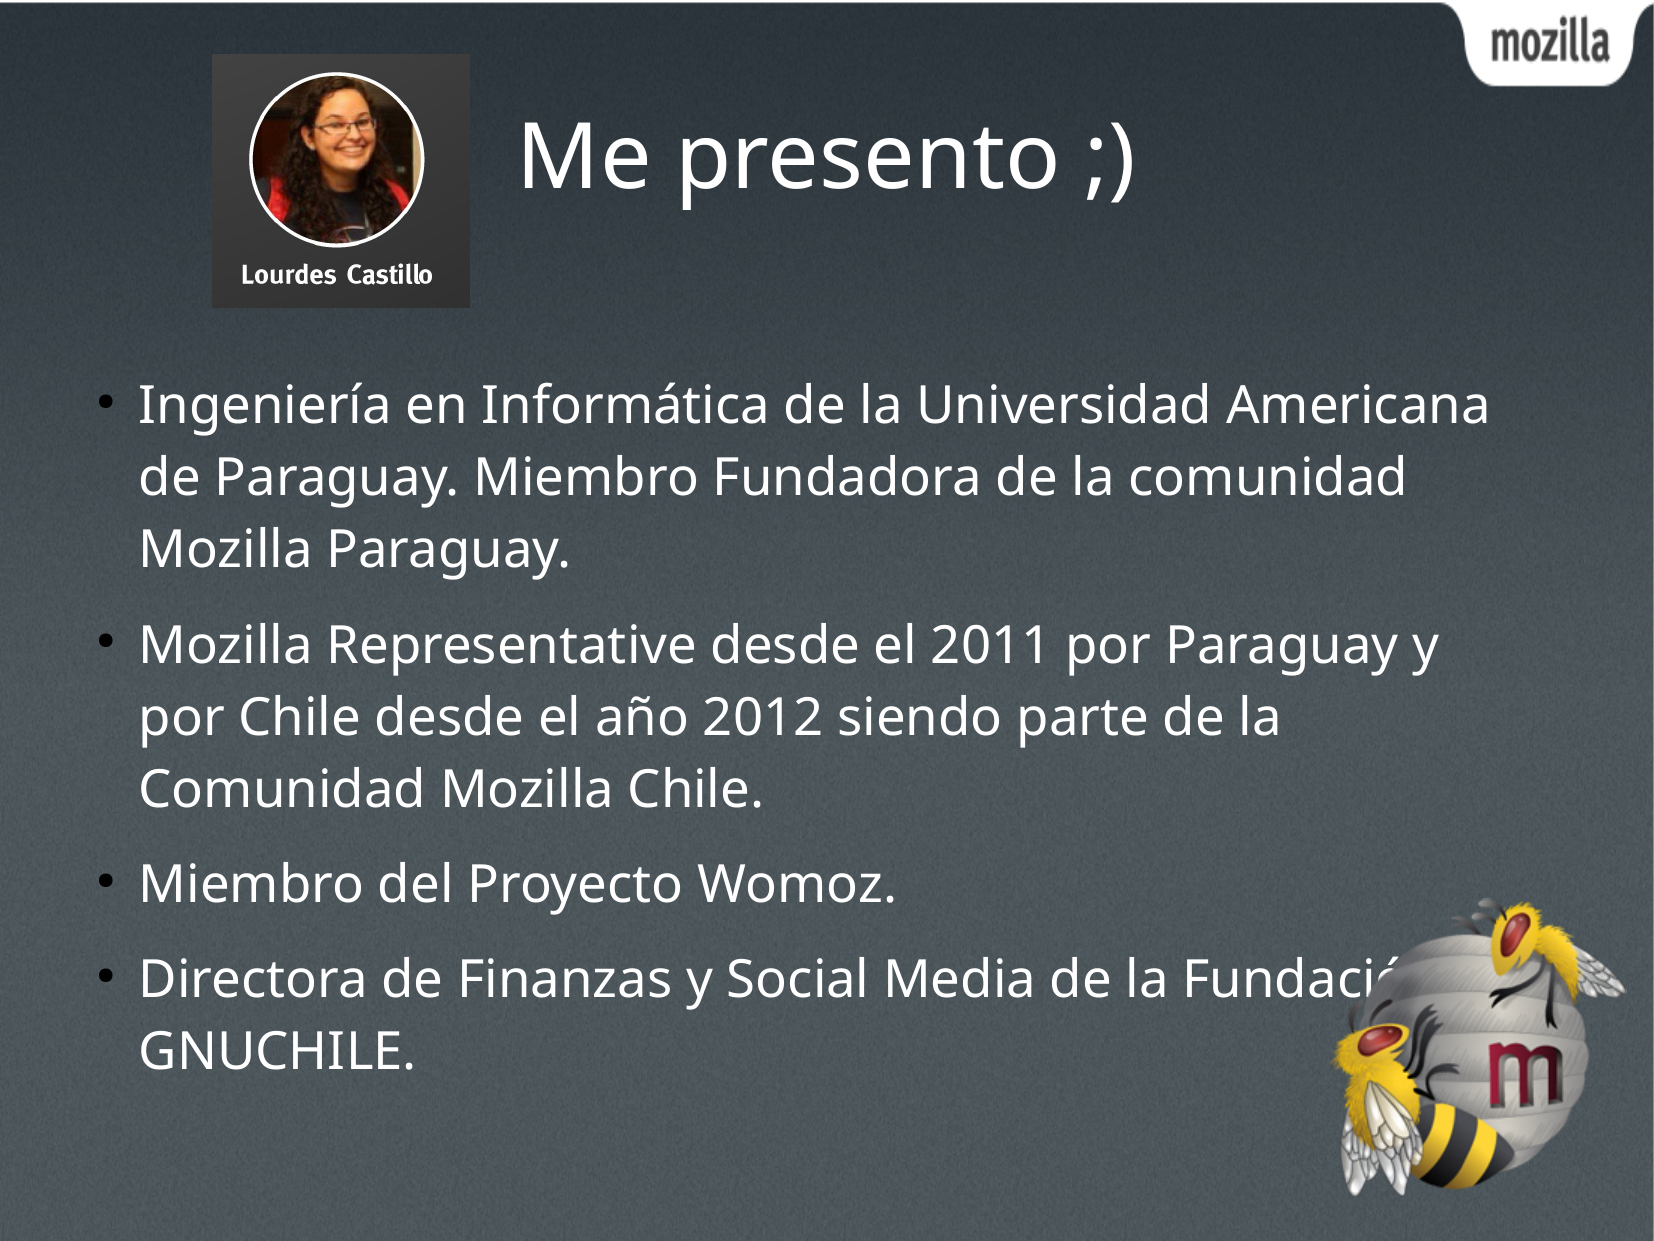

# Me presento ;)
Ingeniería en Informática de la Universidad Americana de Paraguay. Miembro Fundadora de la comunidad Mozilla Paraguay.
Mozilla Representative desde el 2011 por Paraguay y por Chile desde el año 2012 siendo parte de la Comunidad Mozilla Chile.
Miembro del Proyecto Womoz.
Directora de Finanzas y Social Media de la Fundación GNUCHILE.